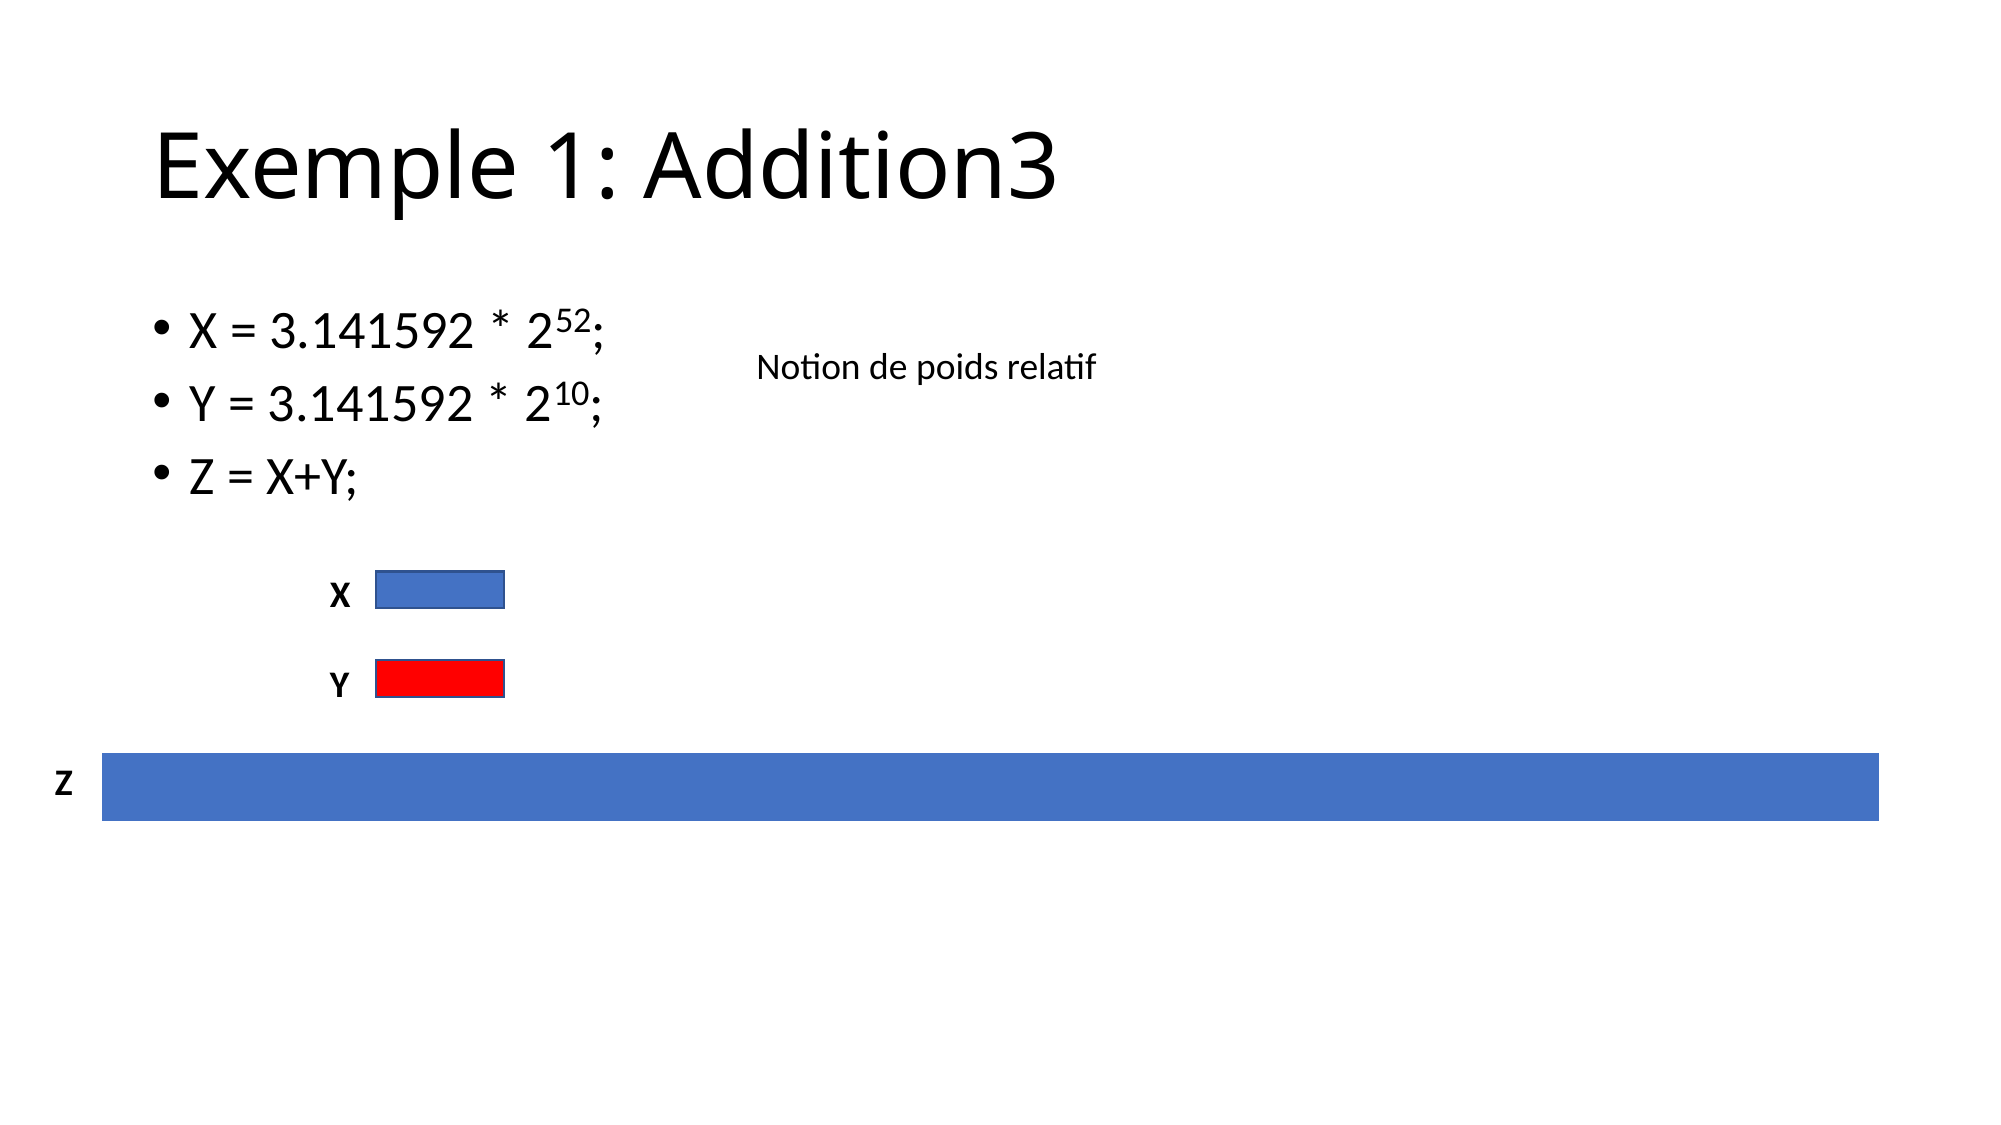

# Exemple 1: Addition3
X = 3.141592 * 252;
Y = 3.141592 * 210;
Z = X+Y;
Notion de poids relatif
X
Y
Z
| | | | | | | | | | | | | | | | | | | | | | | | | | | | | | | | | | | | | | | | | | | | | | | | | | | | |
| --- | --- | --- | --- | --- | --- | --- | --- | --- | --- | --- | --- | --- | --- | --- | --- | --- | --- | --- | --- | --- | --- | --- | --- | --- | --- | --- | --- | --- | --- | --- | --- | --- | --- | --- | --- | --- | --- | --- | --- | --- | --- | --- | --- | --- | --- | --- | --- | --- | --- | --- | --- |